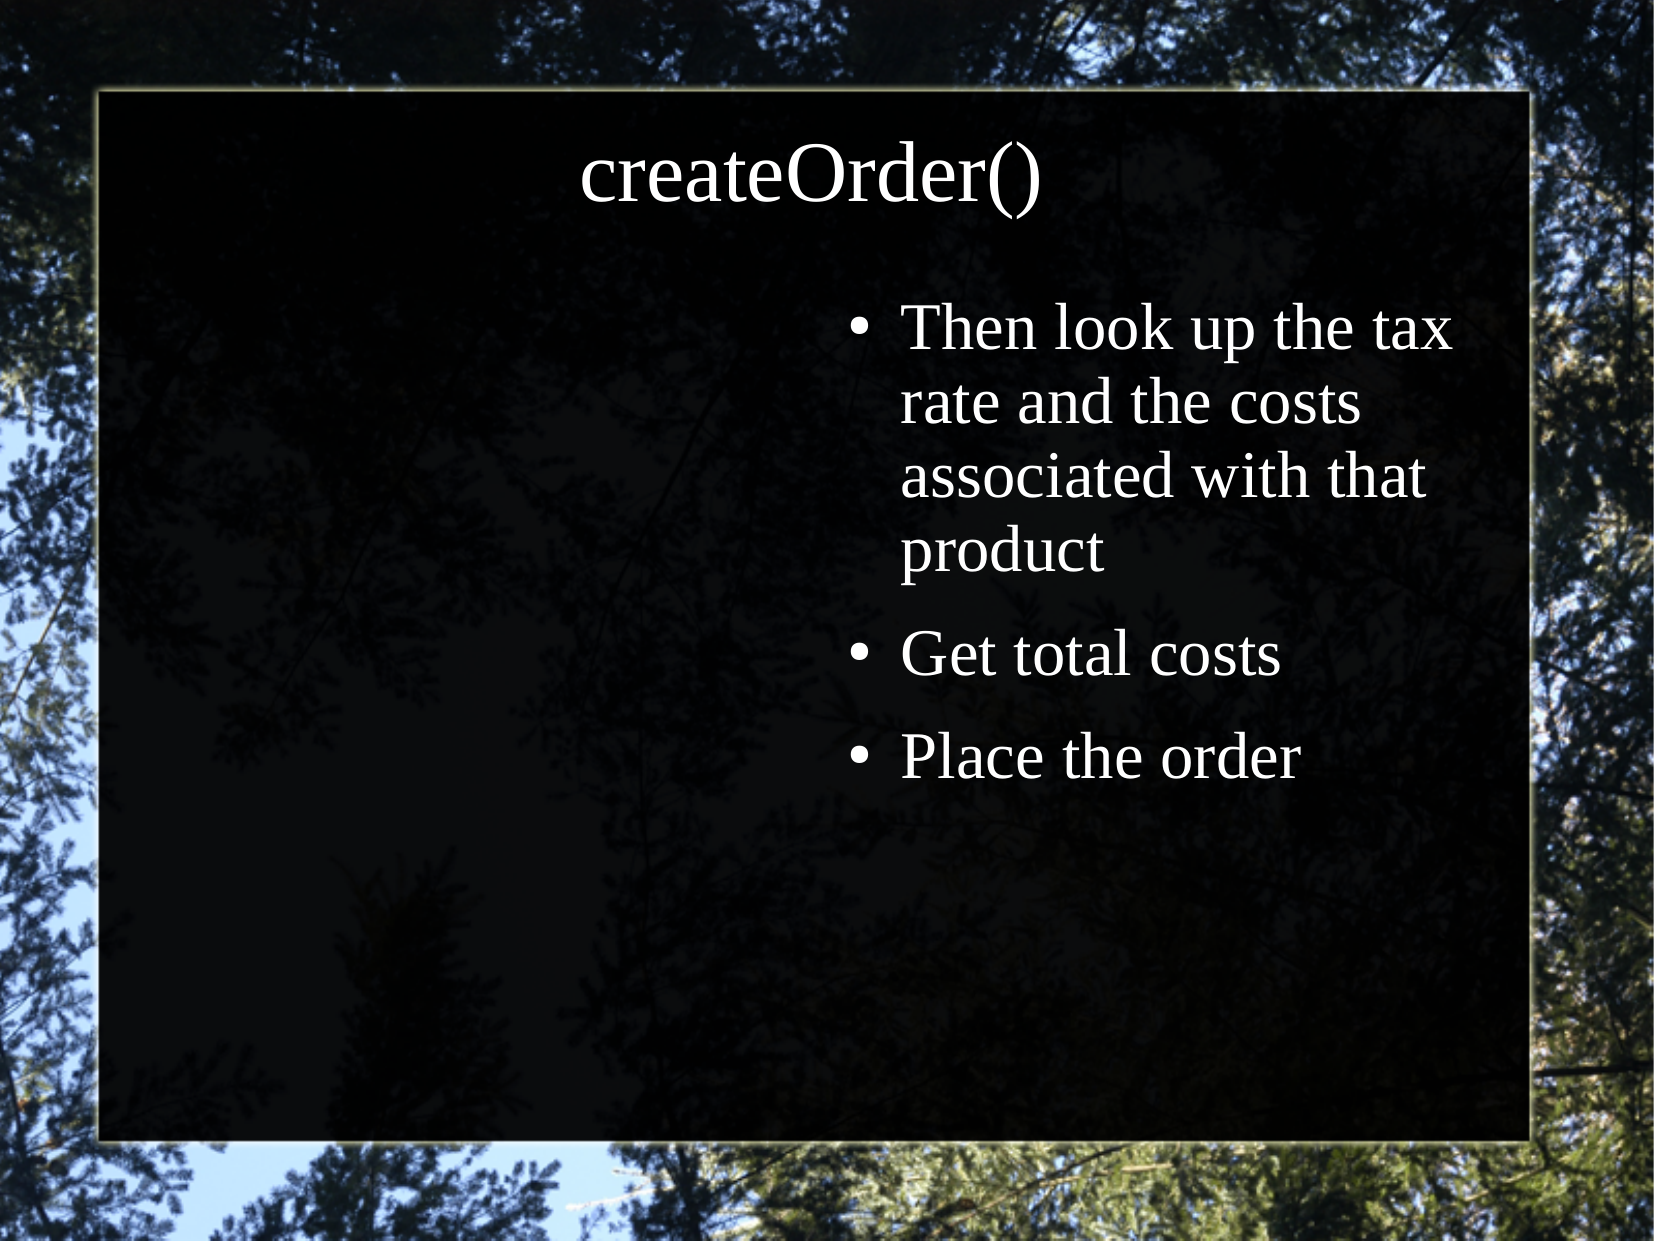

# createOrder()
Then look up the tax rate and the costs associated with that product
Get total costs
Place the order